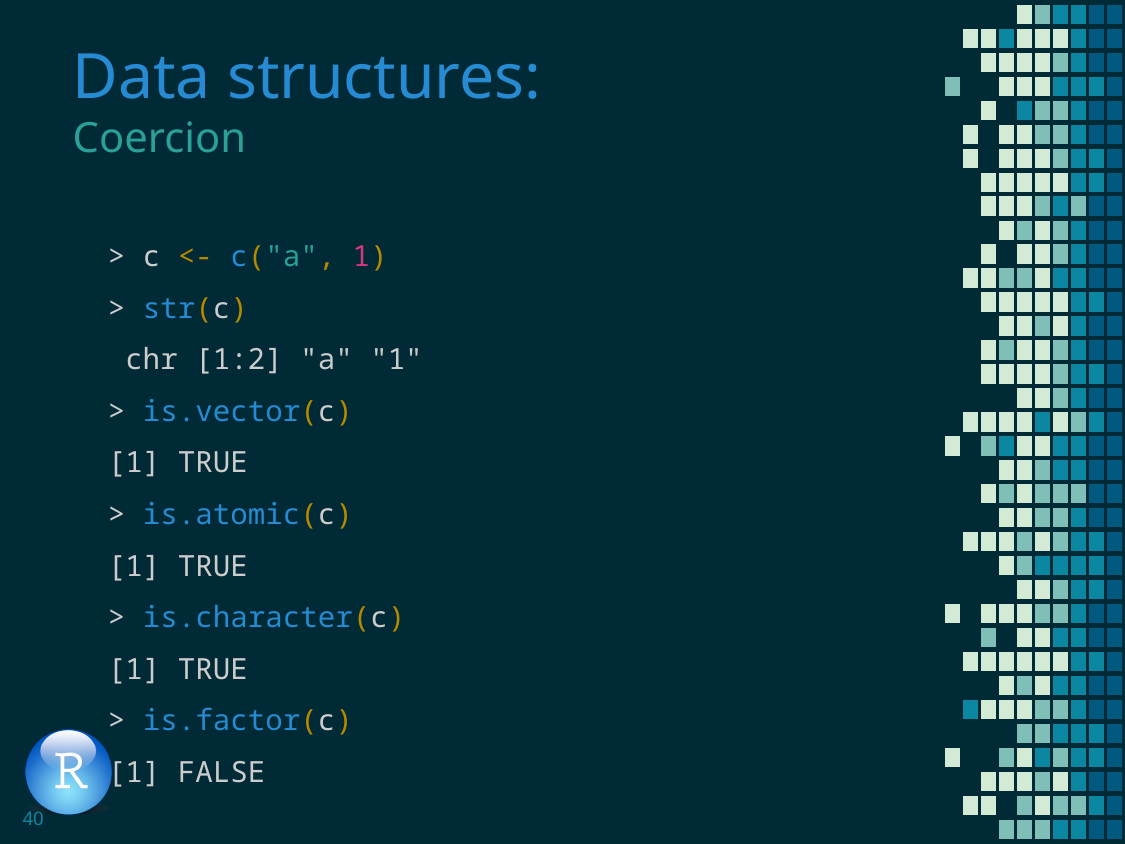

Data structures:
Coercion
> c <- c("a", 1)
> str(c)
 chr [1:2] "a" "1"
> is.vector(c)
[1] TRUE
> is.atomic(c)
[1] TRUE
> is.character(c)
[1] TRUE
> is.factor(c)
[1] FALSE